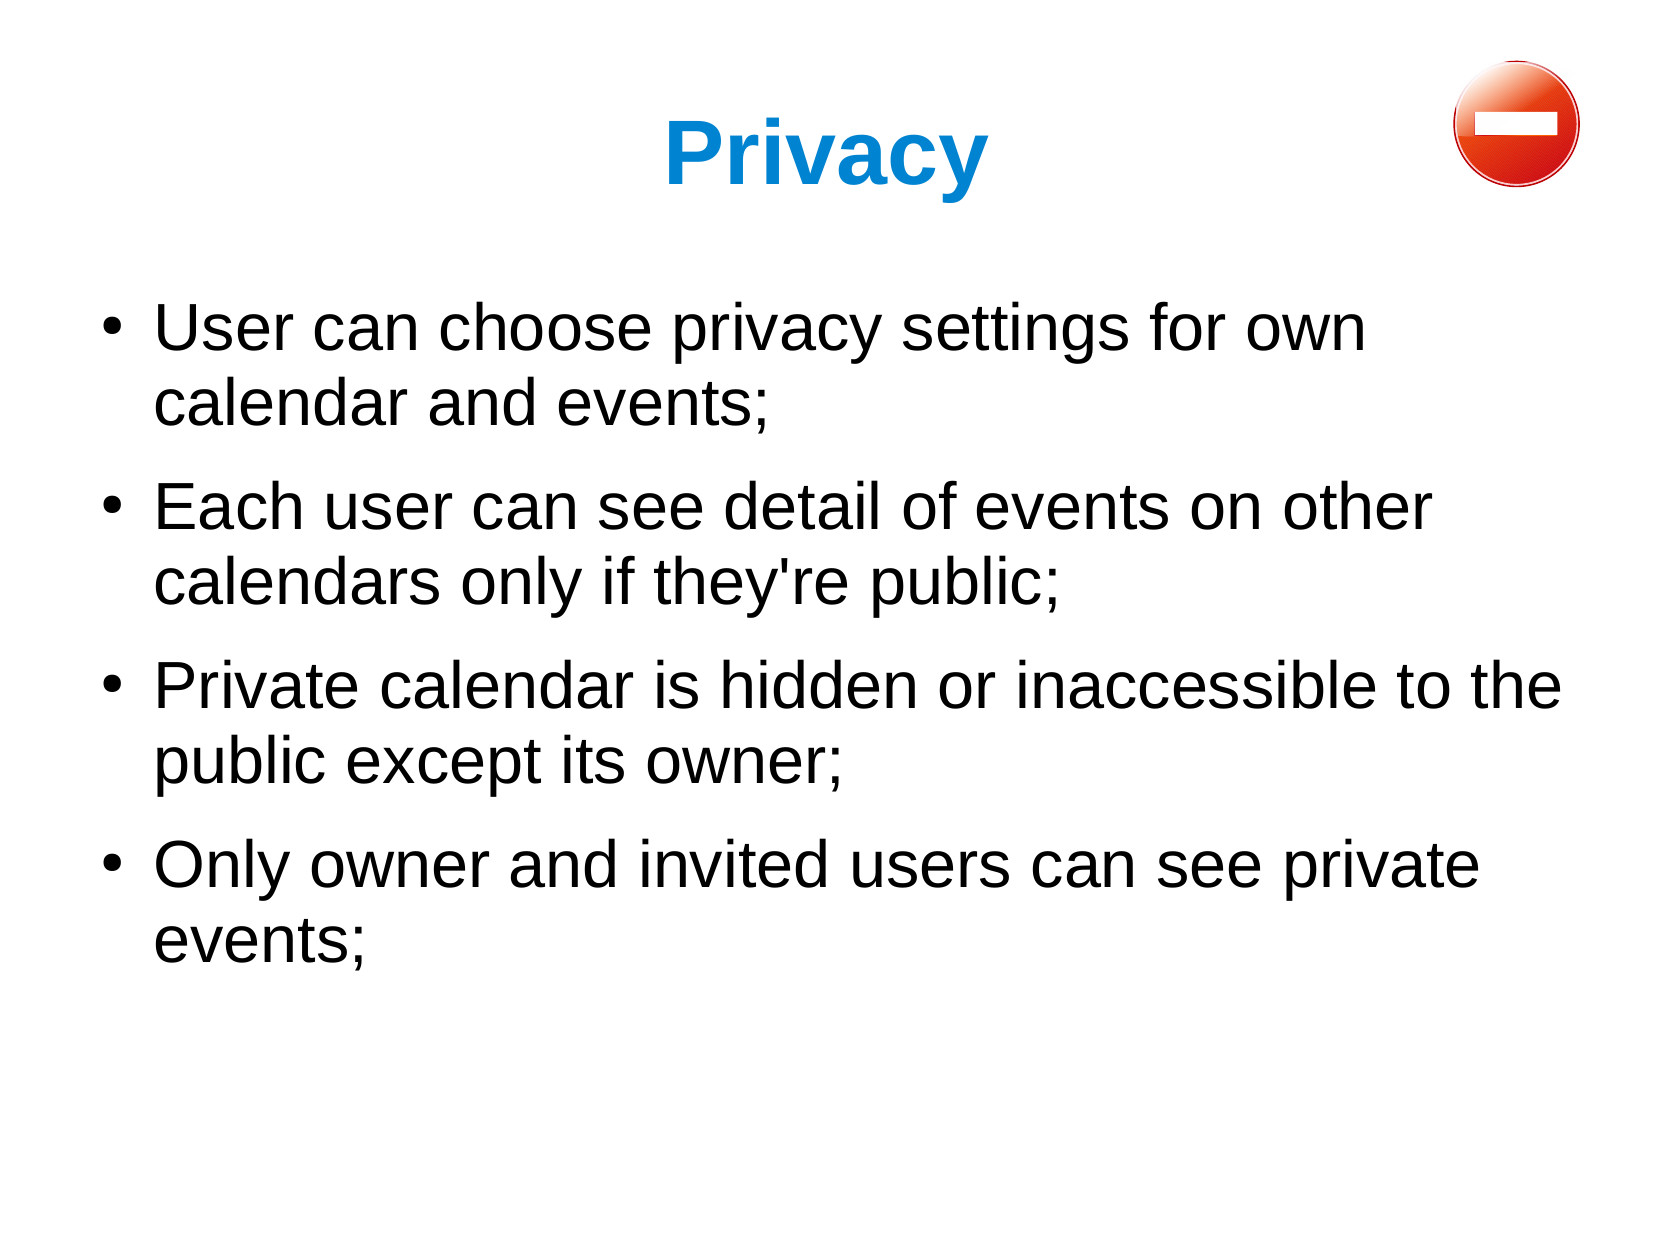

# Privacy
User can choose privacy settings for own calendar and events;
Each user can see detail of events on other calendars only if they're public;
Private calendar is hidden or inaccessible to the public except its owner;
Only owner and invited users can see private events;